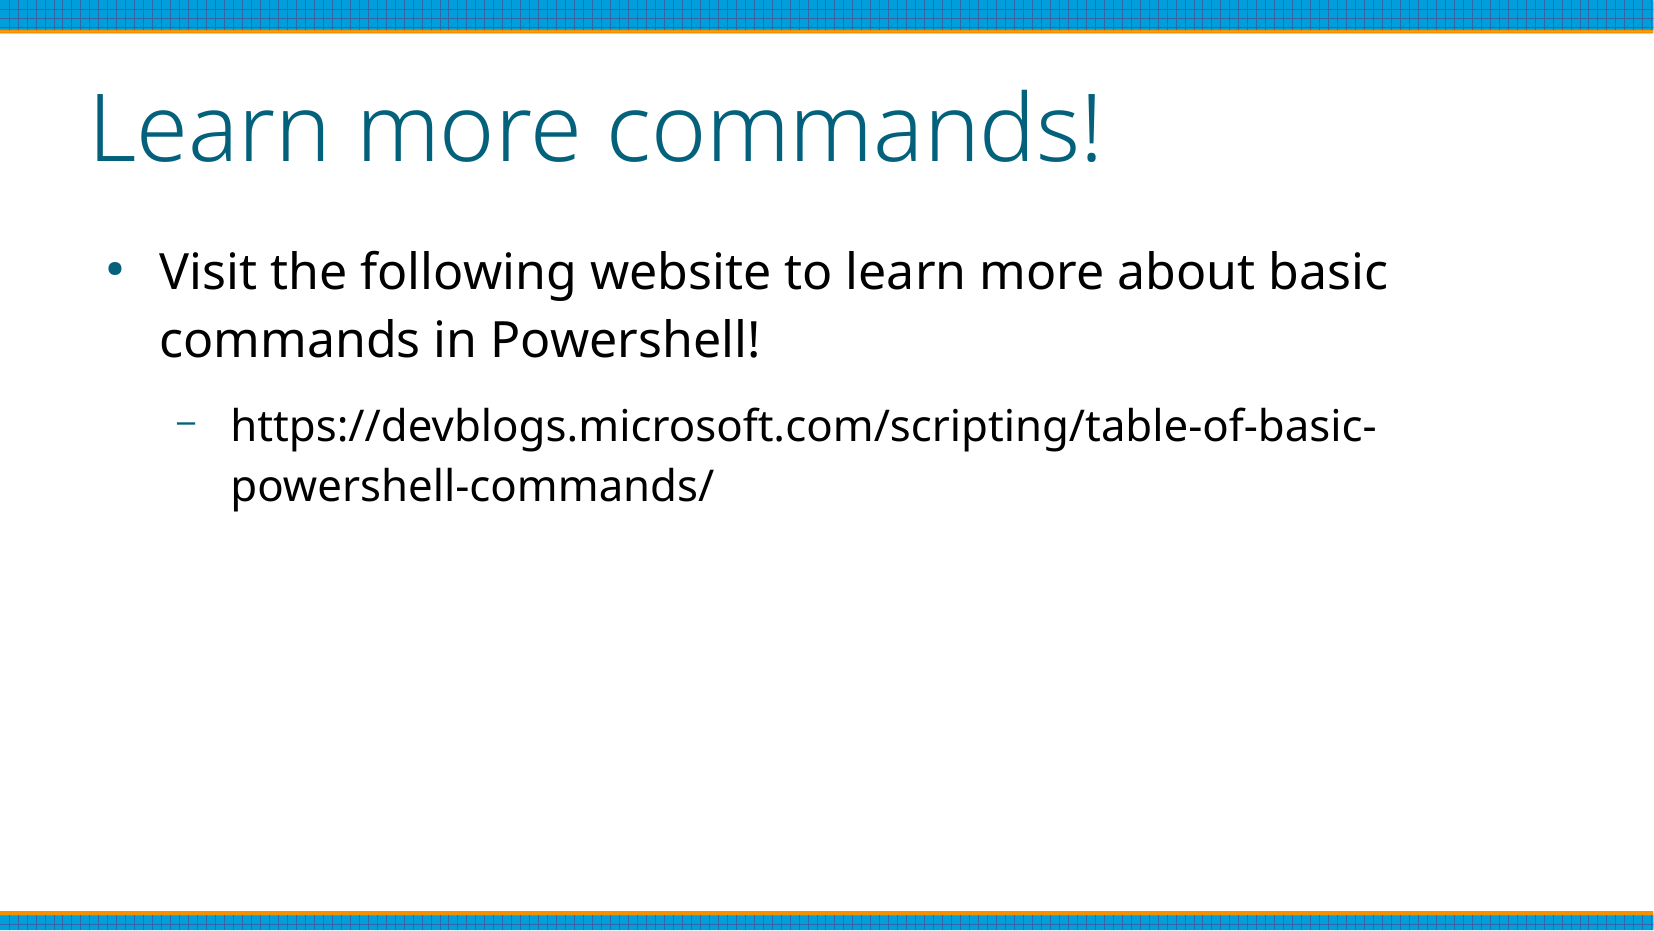

# Learn more commands!
Visit the following website to learn more about basic commands in Powershell!
https://devblogs.microsoft.com/scripting/table-of-basic-powershell-commands/